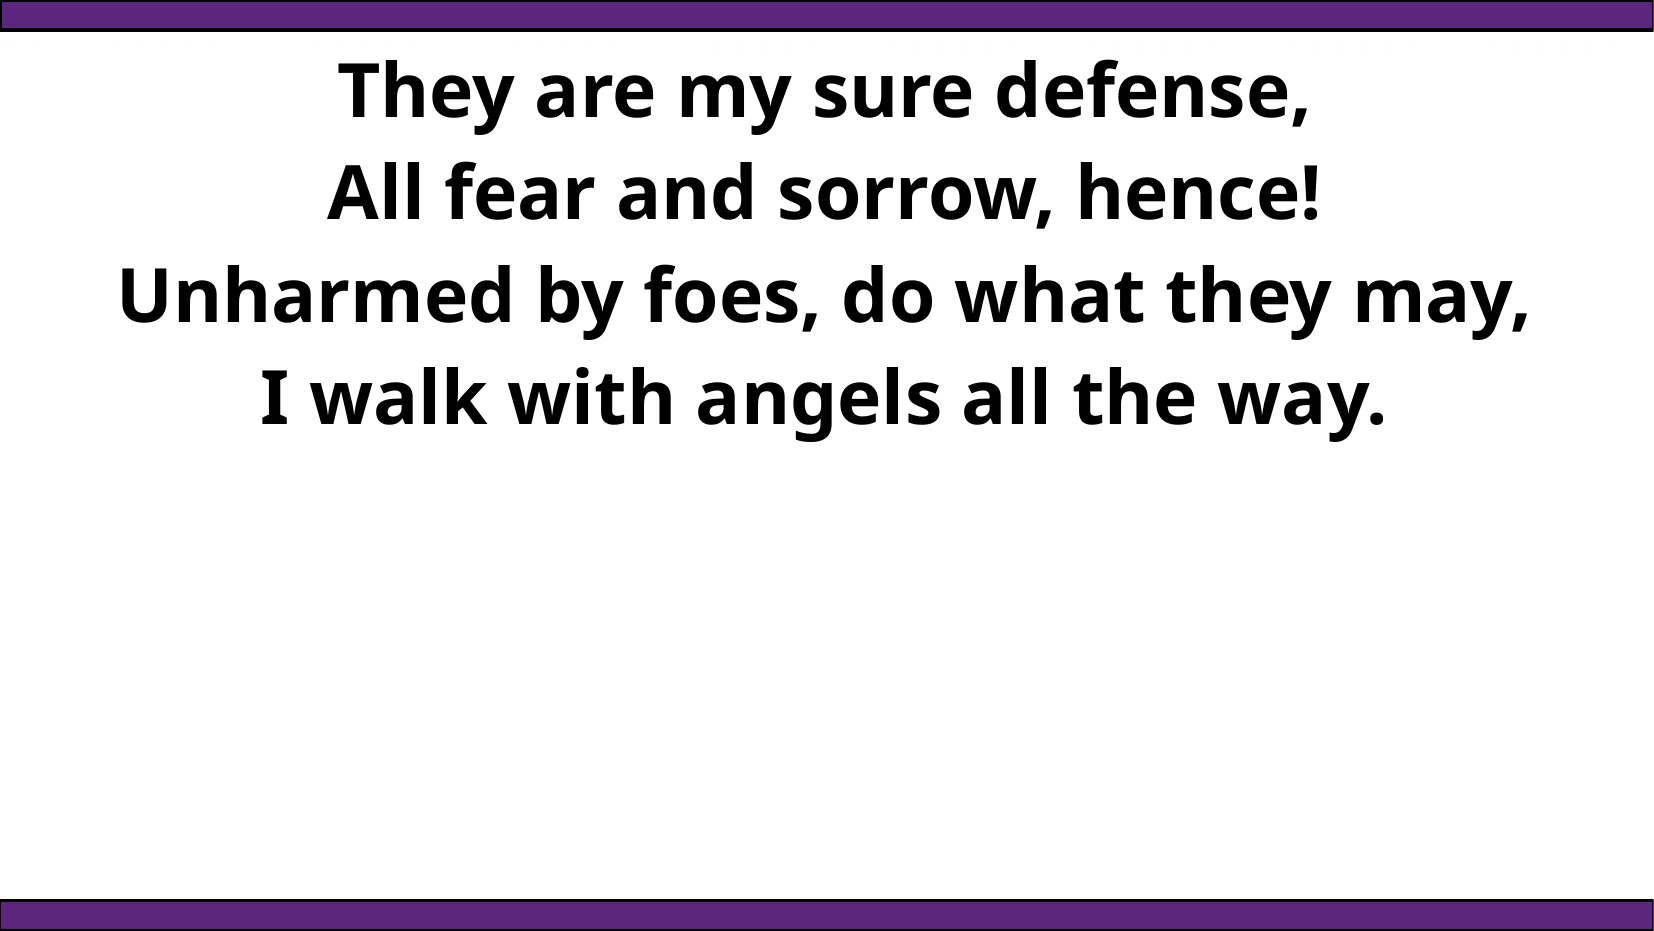

They are my sure defense,
All fear and sorrow, hence!
Unharmed by foes, do what they may,
I walk with angels all the way.